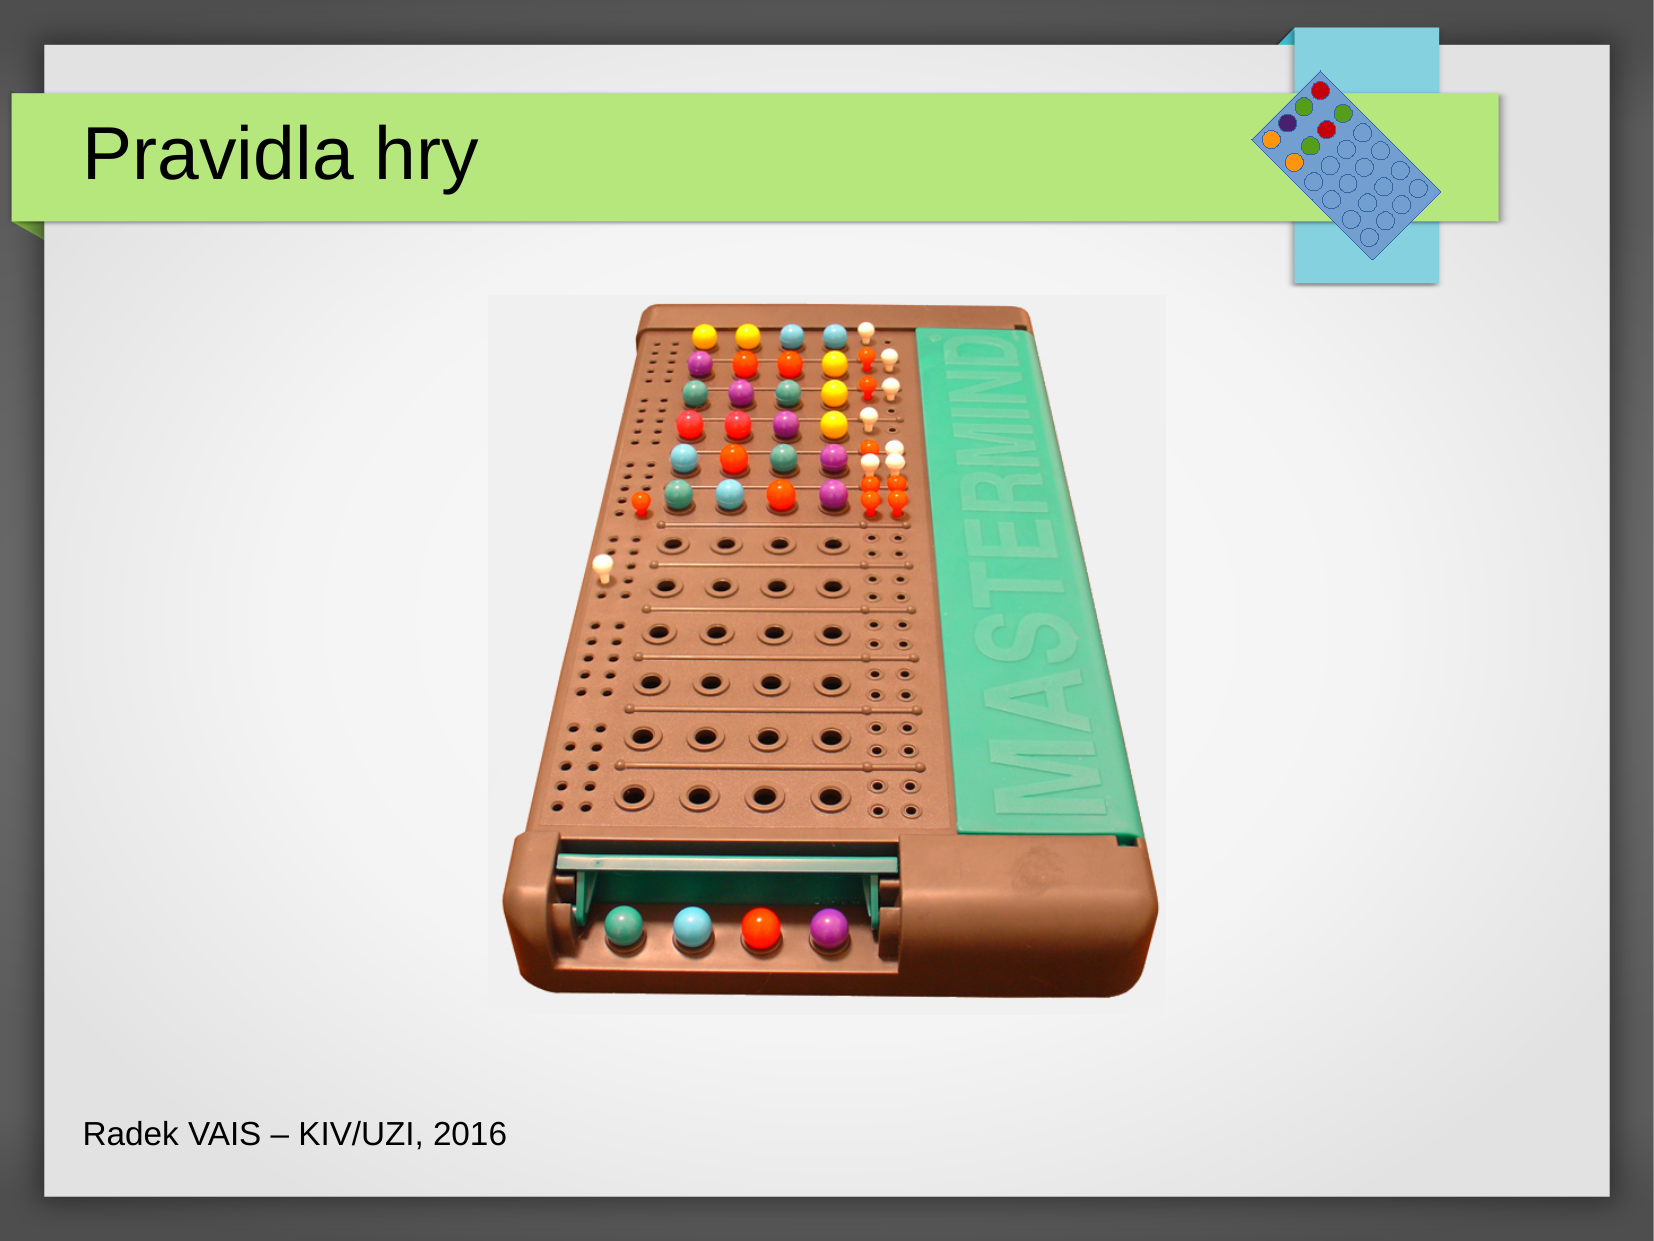

# Pravidla hry
Radek VAIS – KIV/UZI, 2016